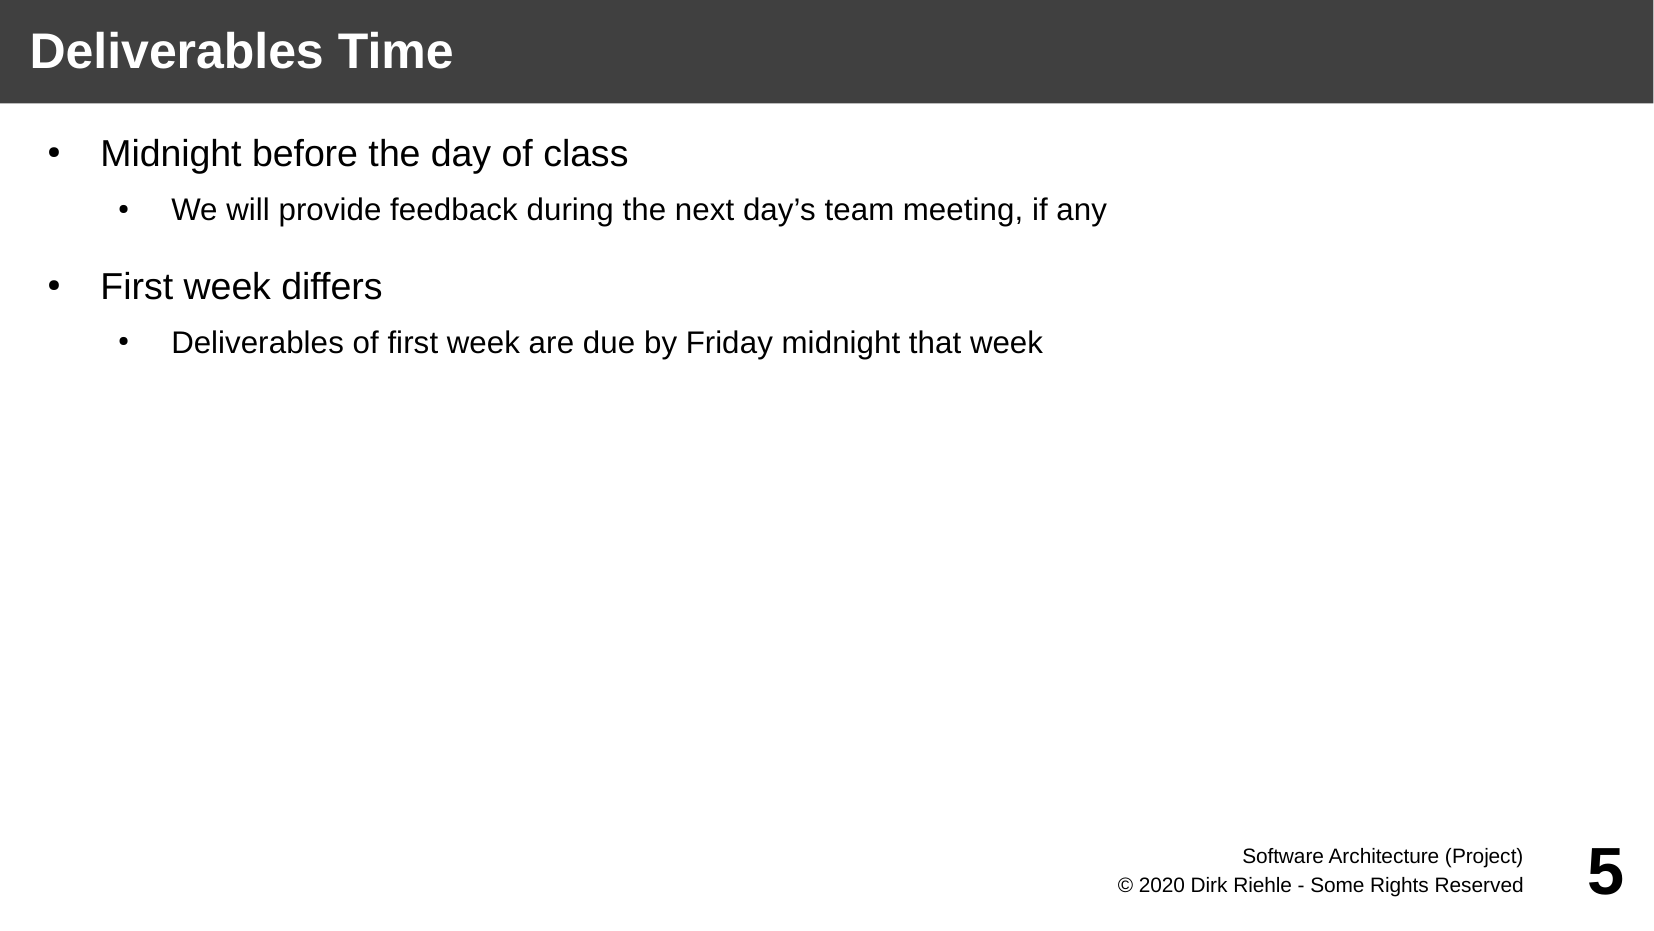

# Deliverables Time
Midnight before the day of class
We will provide feedback during the next day’s team meeting, if any
First week differs
Deliverables of first week are due by Friday midnight that week
Software Architecture (Project)
5
© 2020 Dirk Riehle - Some Rights Reserved